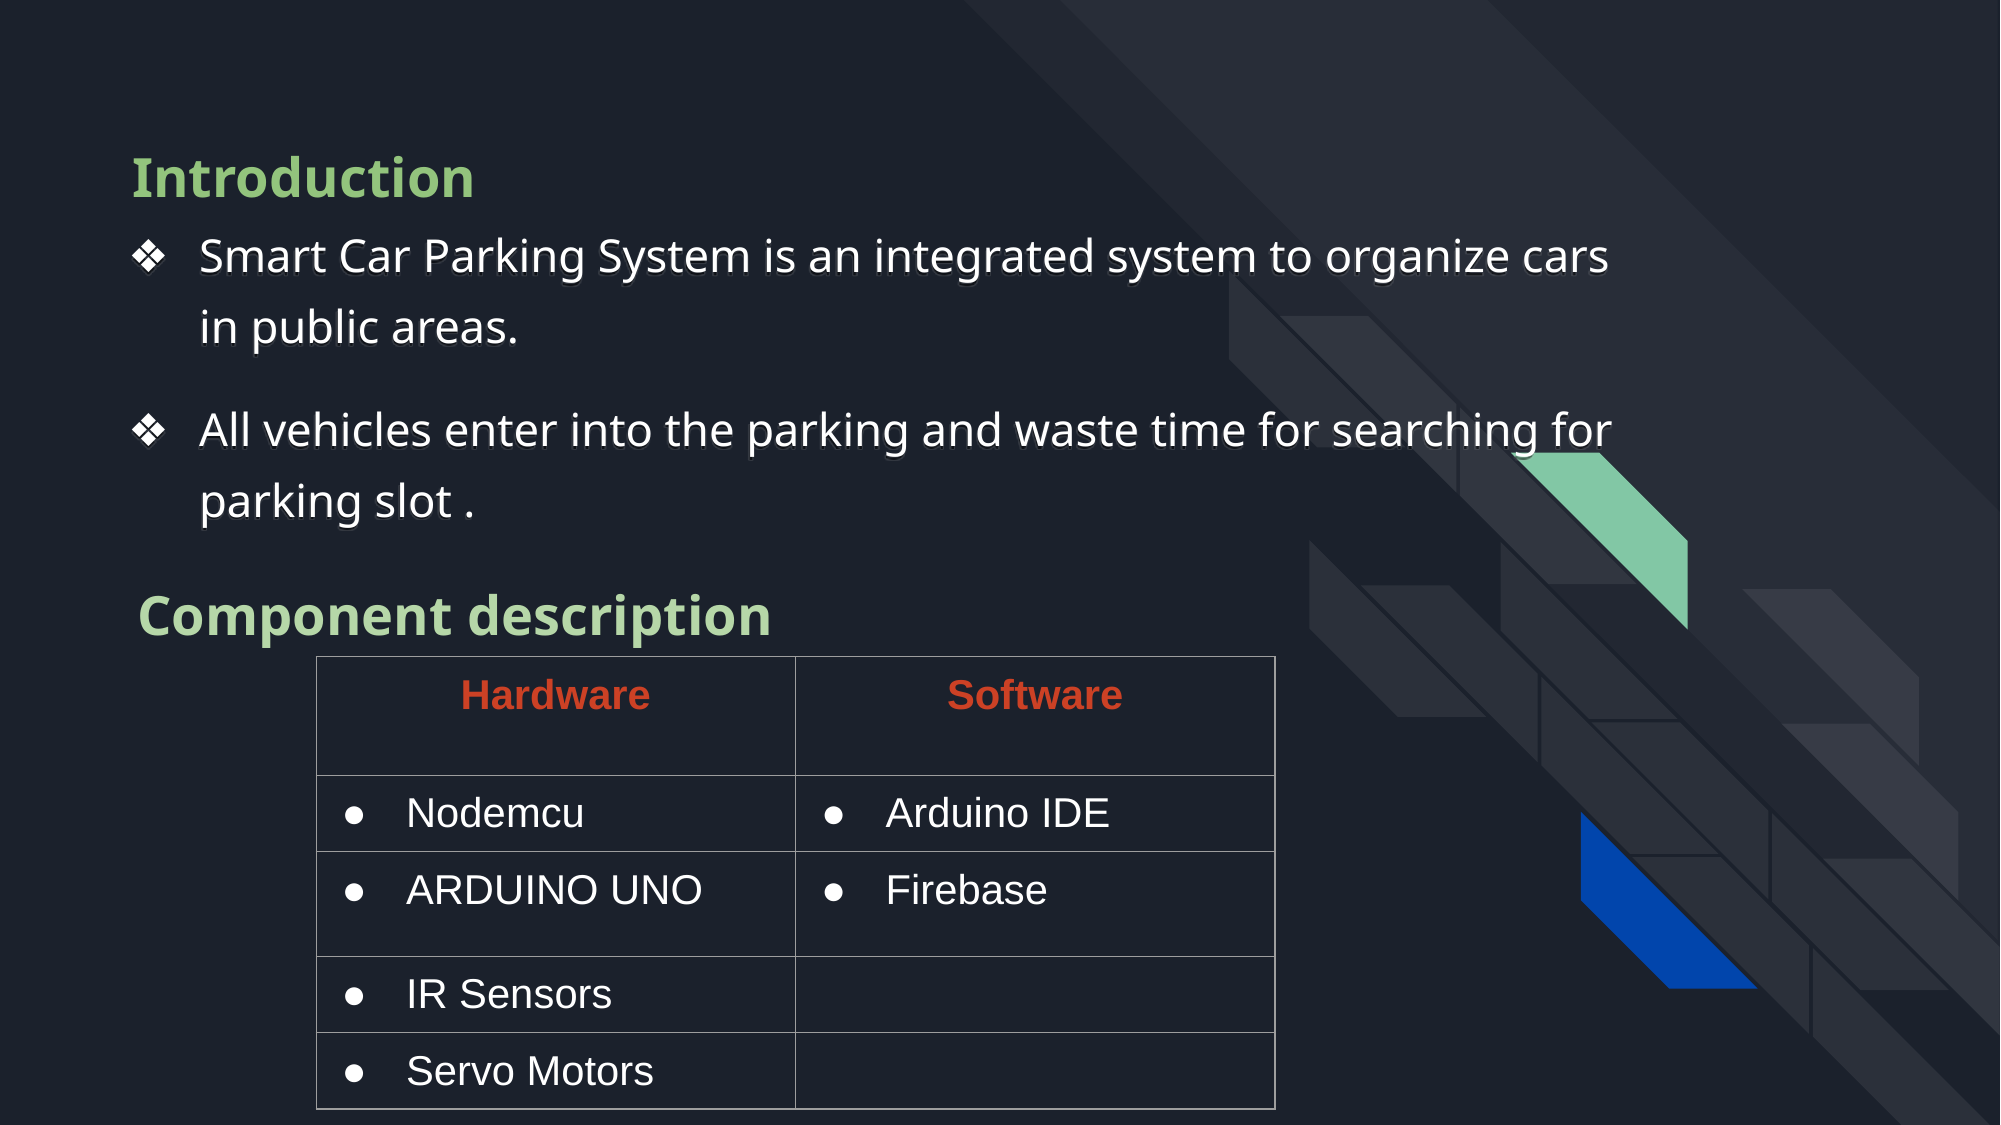

# Introduction
Smart Car Parking System is an integrated system to organize cars in public areas.
All vehicles enter into the parking and waste time for searching for parking slot .
Component description
| Hardware | Software |
| --- | --- |
| Nodemcu | Arduino IDE |
| ARDUINO UNO | Firebase |
| IR Sensors | |
| Servo Motors | |